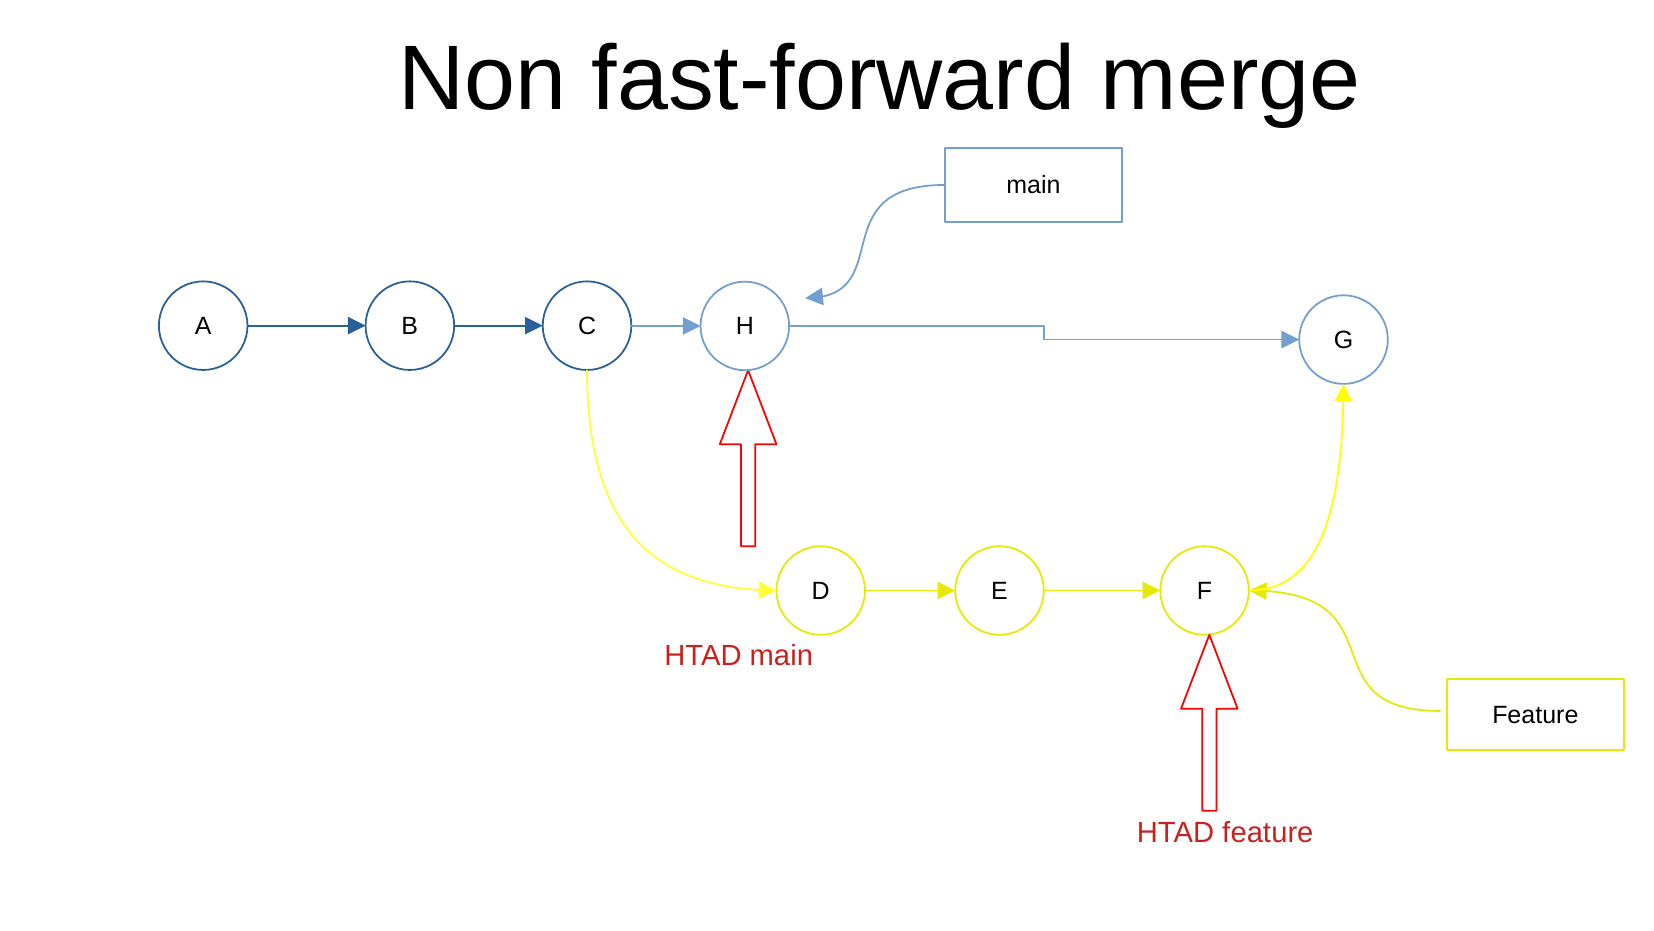

# Non fast-forward merge
main
A
B
C
H
G
D
E
F
HTAD main
Feature
HTAD feature